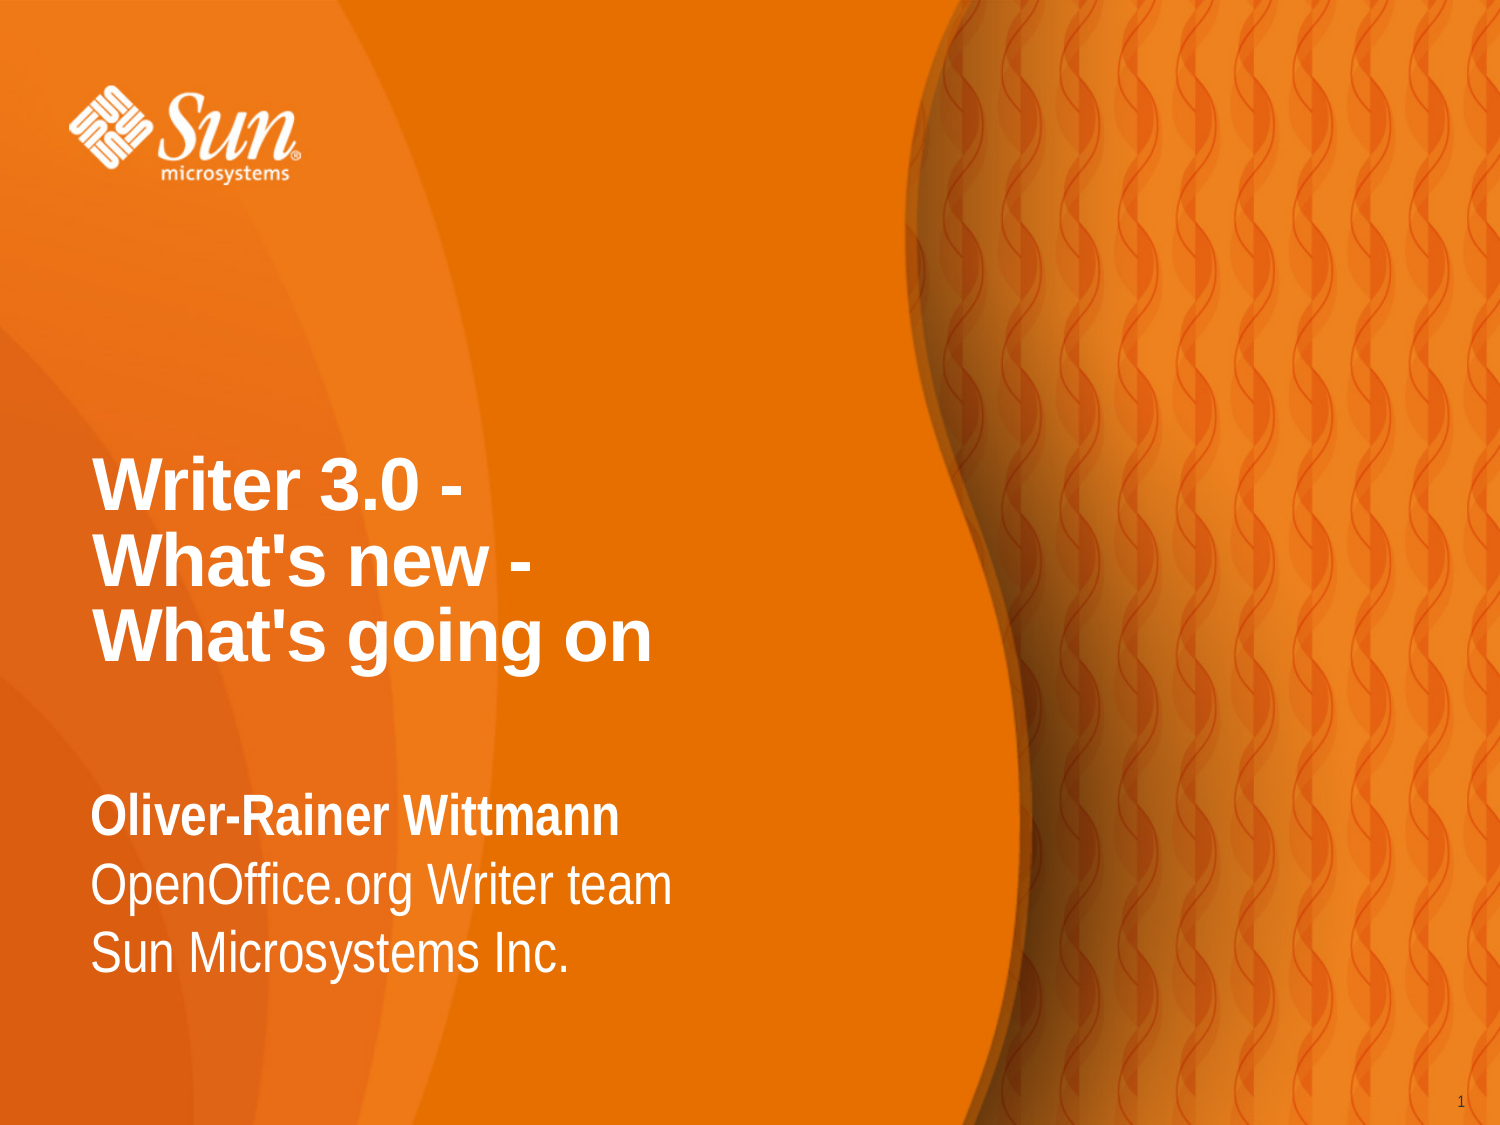

# Writer 3.0 - What's new - What's going on
Oliver-Rainer Wittmann
OpenOffice.org Writer team
Sun Microsystems Inc.